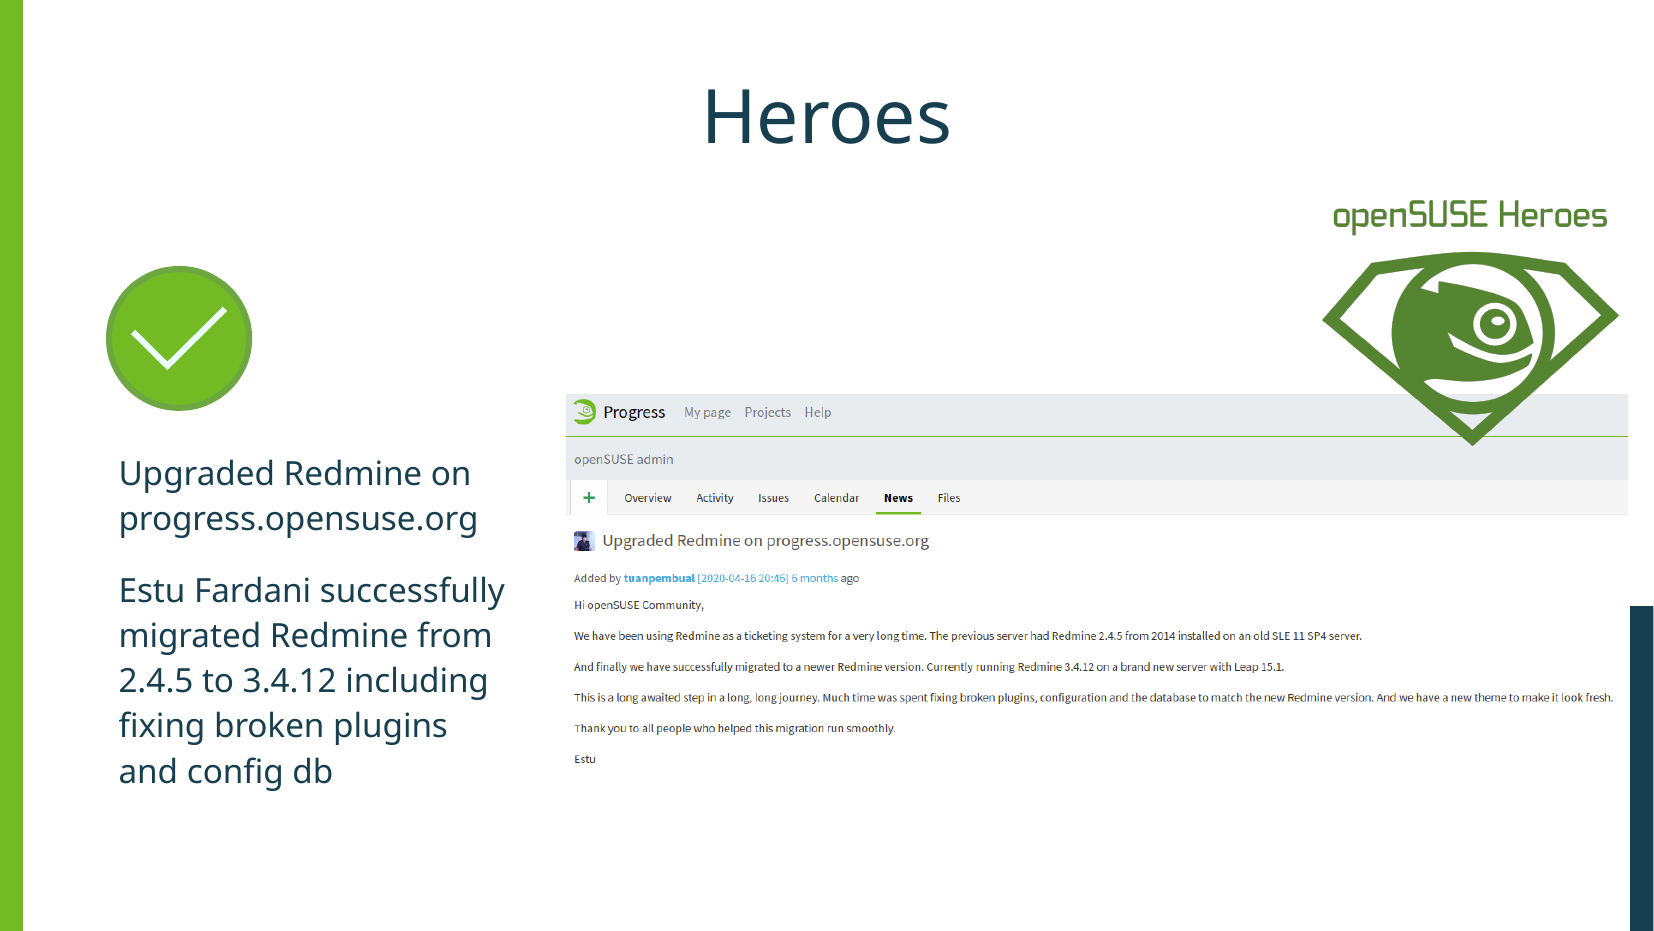

# Heroes
Upgraded Redmine on progress.opensuse.org
Estu Fardani successfully migrated Redmine from 2.4.5 to 3.4.12 including fixing broken plugins and config db